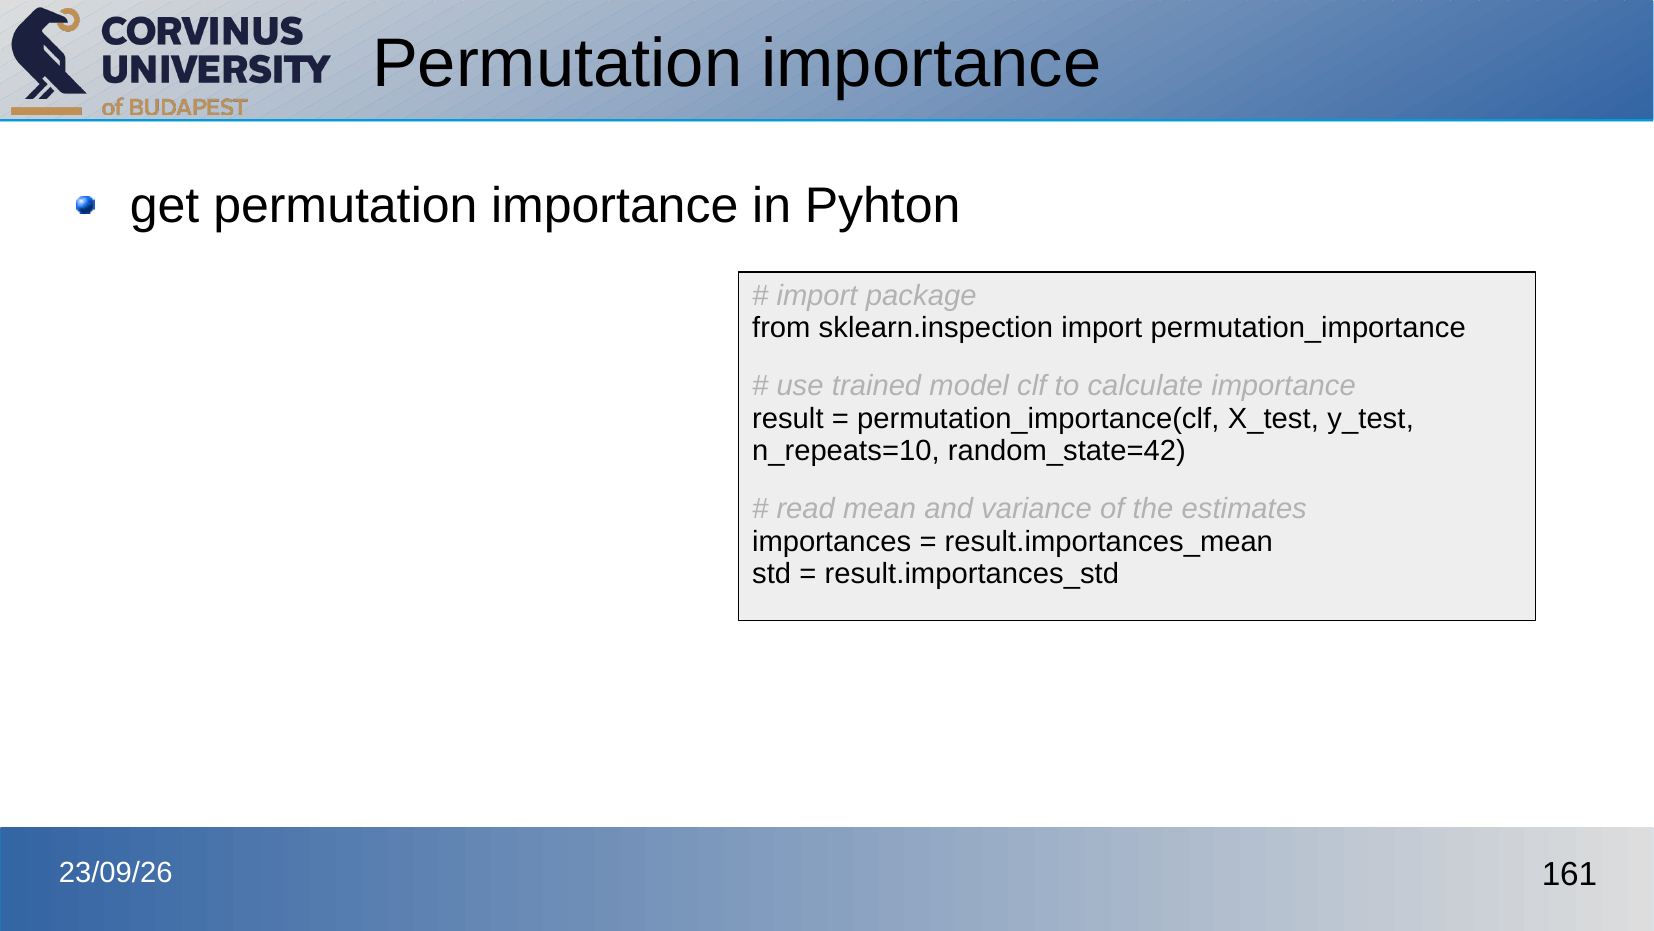

# Permutation importance
get permutation importance in Pyhton
# import package from sklearn.inspection import permutation_importance
# use trained model clf to calculate importance result = permutation_importance(clf, X_test, y_test, n_repeats=10, random_state=42)
# read mean and variance of the estimates importances = result.importances_mean std = result.importances_std